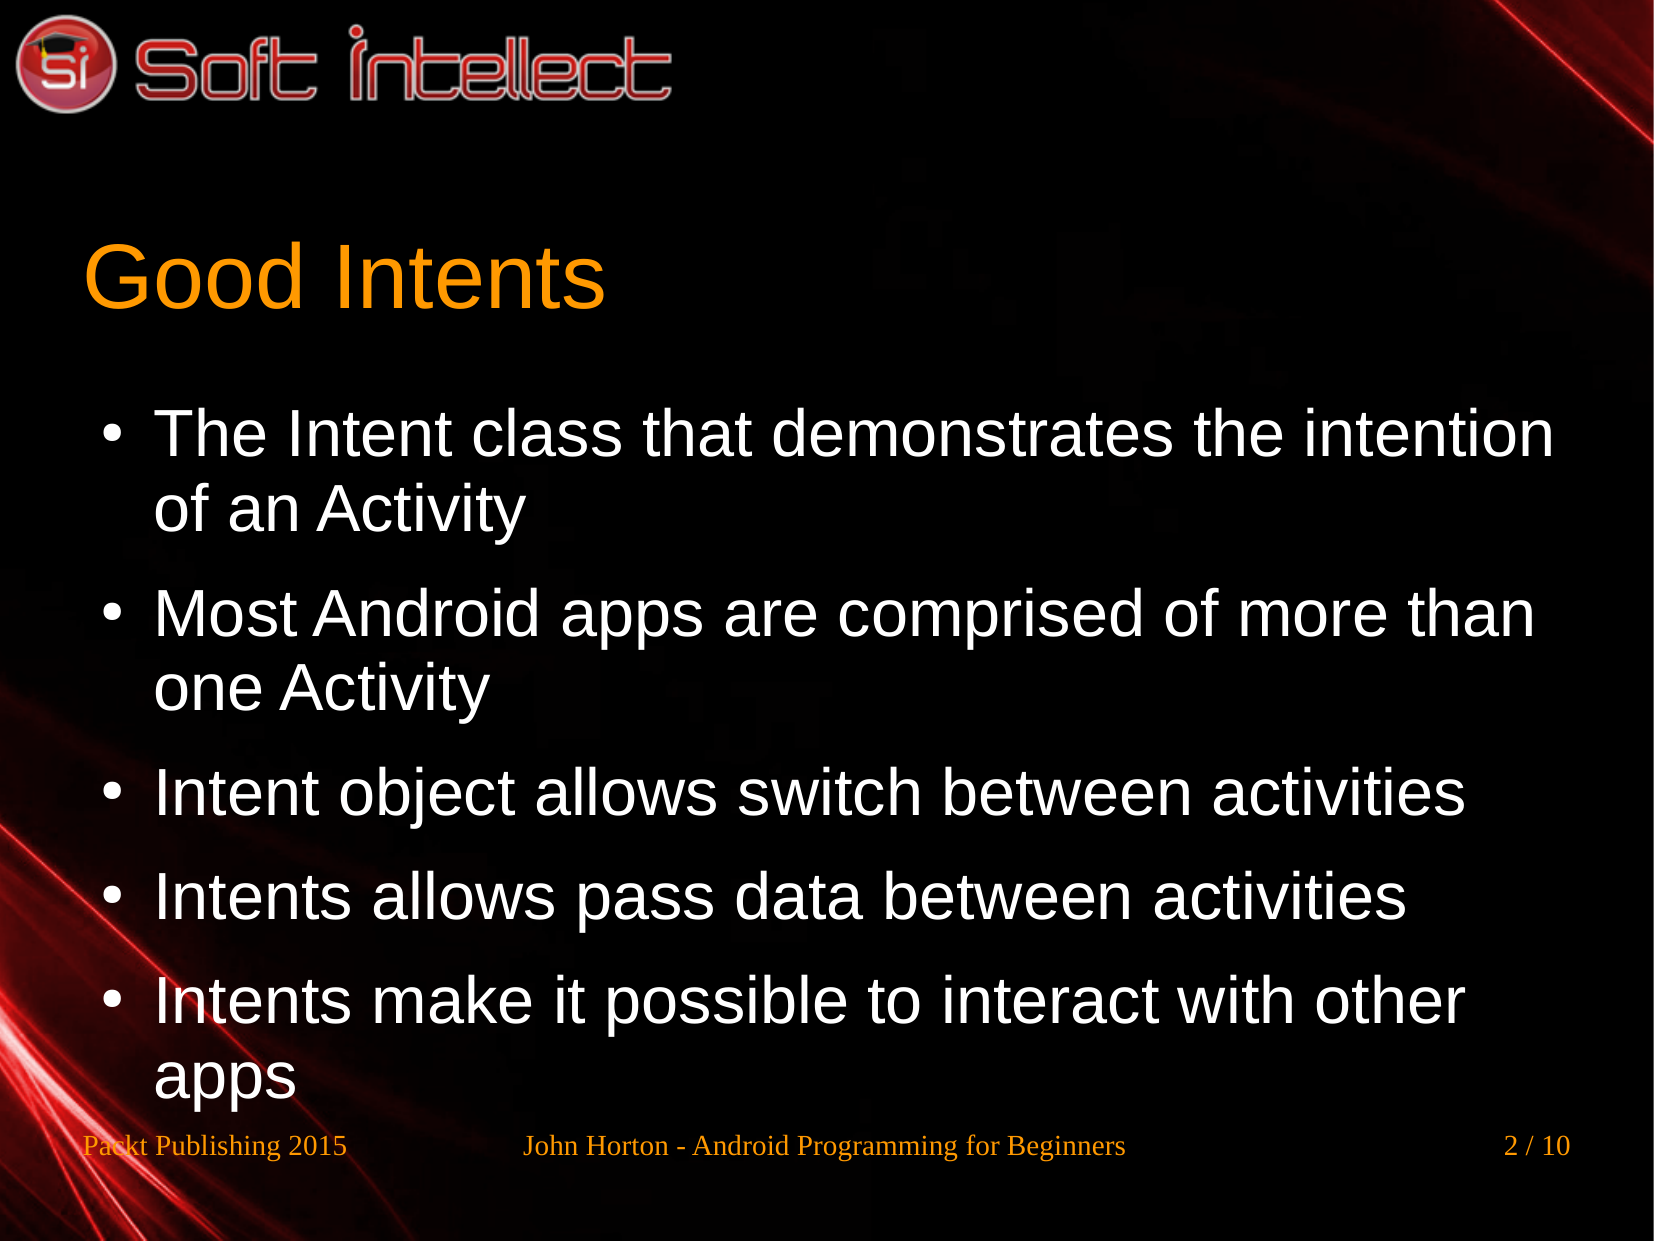

# Good Intents
The Intent class that demonstrates the intention of an Activity
Most Android apps are comprised of more than one Activity
Intent object allows switch between activities
Intents allows pass data between activities
Intents make it possible to interact with other apps
Packt Publishing 2015
John Horton - Android Programming for Beginners
2